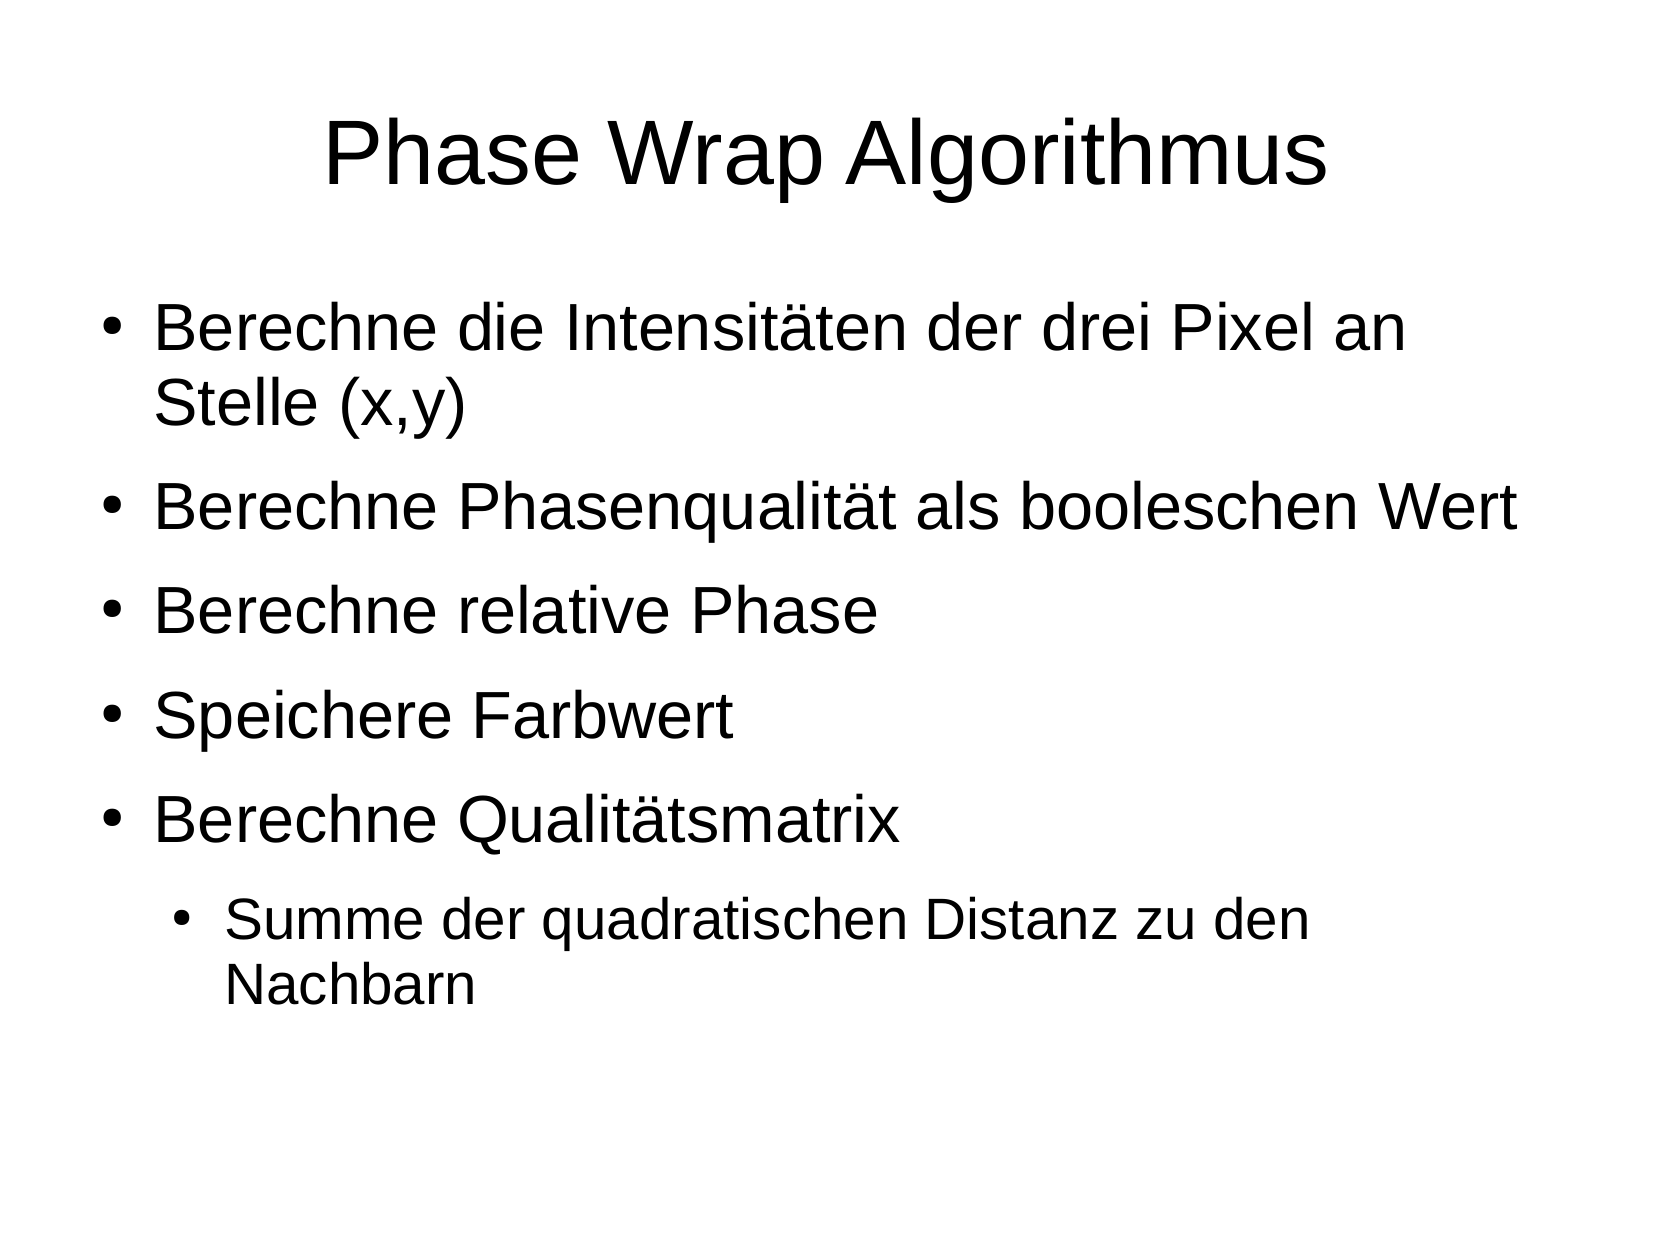

# Phase Wrap Algorithmus
Berechne die Intensitäten der drei Pixel an Stelle (x,y)
Berechne Phasenqualität als booleschen Wert
Berechne relative Phase
Speichere Farbwert
Berechne Qualitätsmatrix
Summe der quadratischen Distanz zu den Nachbarn